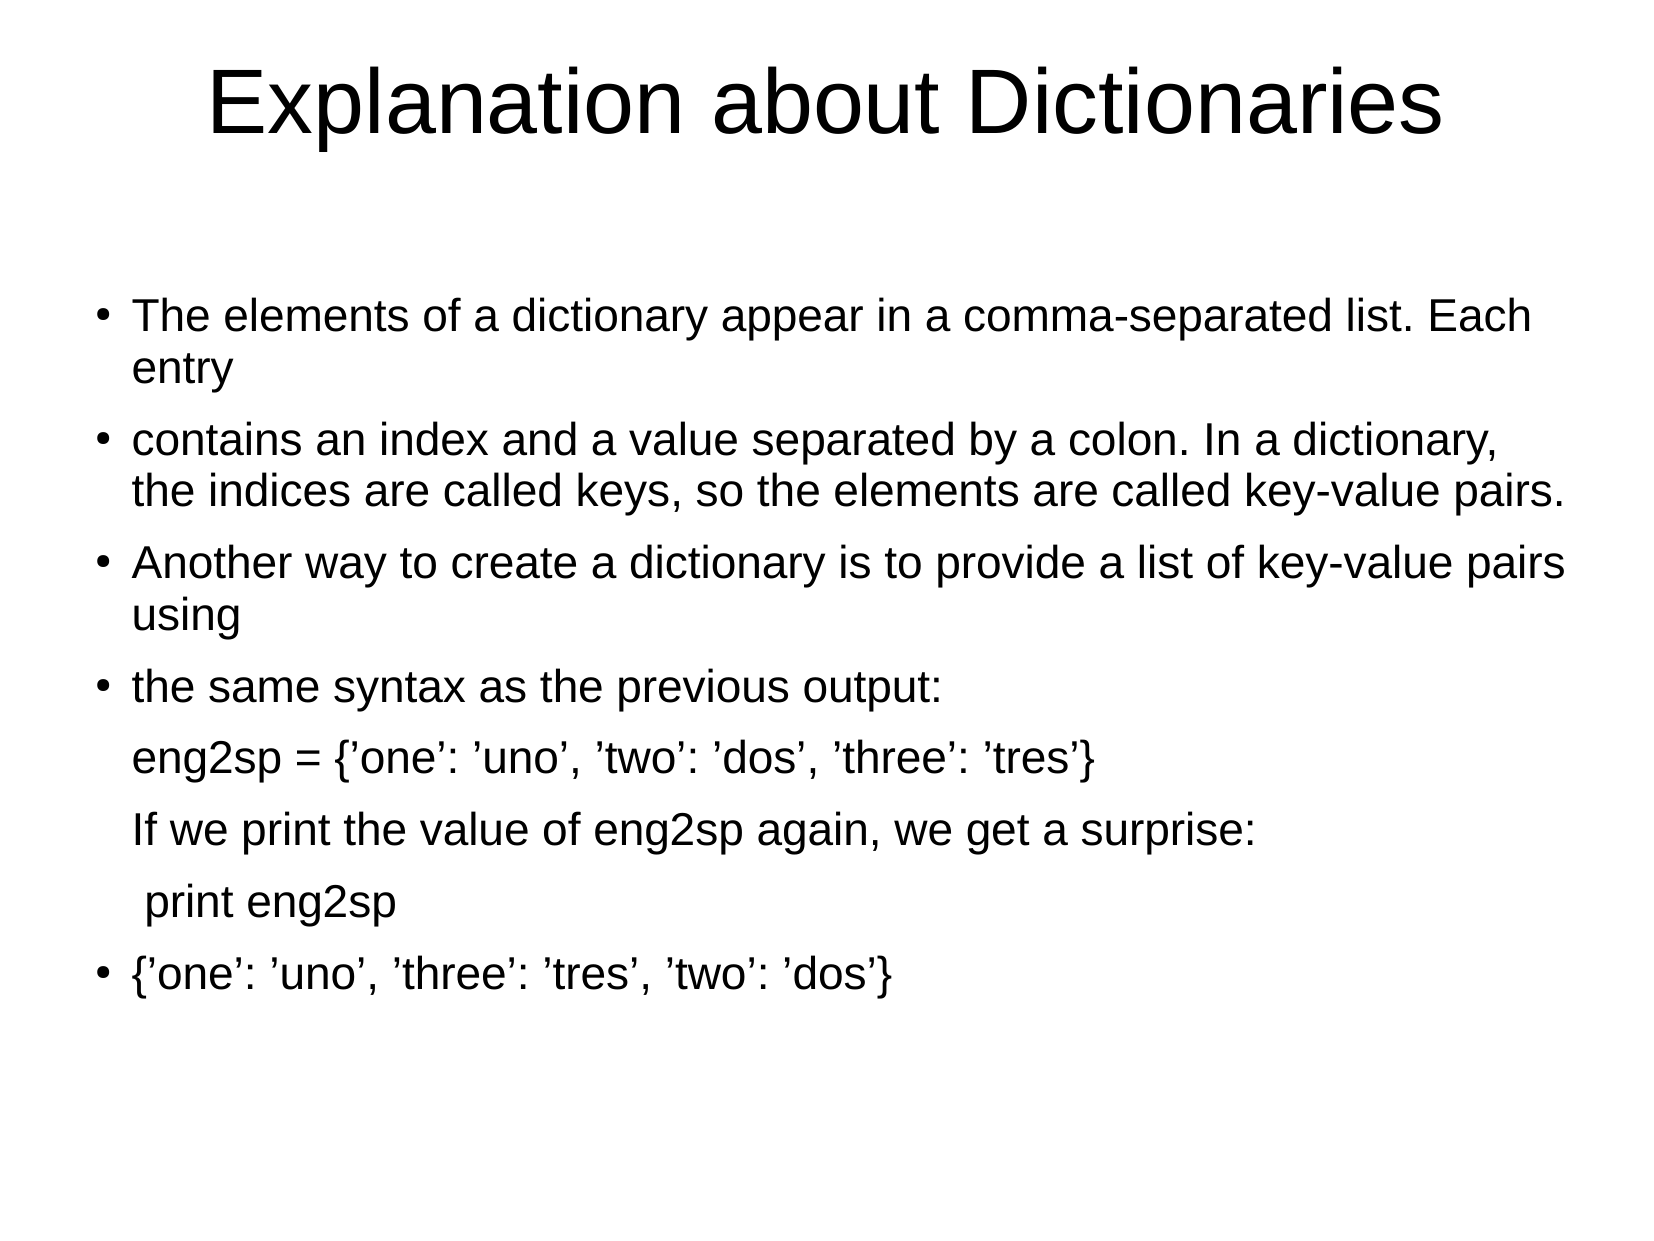

# Explanation about Dictionaries
The elements of a dictionary appear in a comma-separated list. Each entry
contains an index and a value separated by a colon. In a dictionary, the indices are called keys, so the elements are called key-value pairs.
Another way to create a dictionary is to provide a list of key-value pairs using
the same syntax as the previous output:
eng2sp = {’one’: ’uno’, ’two’: ’dos’, ’three’: ’tres’}
If we print the value of eng2sp again, we get a surprise:
 print eng2sp
{’one’: ’uno’, ’three’: ’tres’, ’two’: ’dos’}